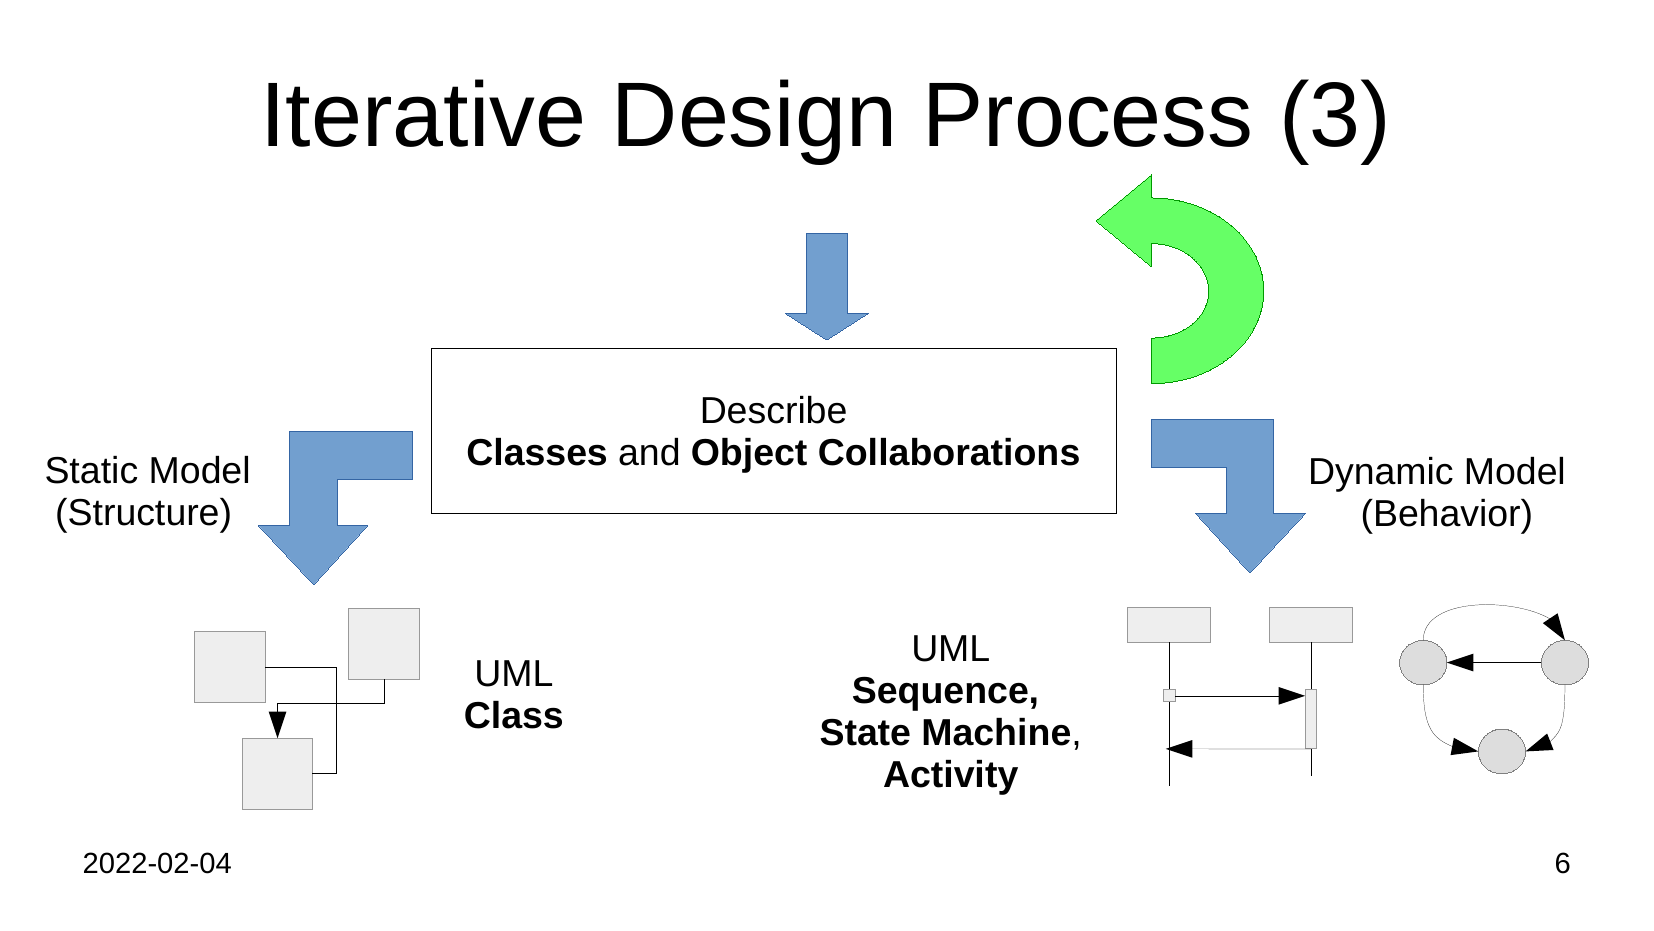

# Iterative Design Process (3)
Describe
Classes and Object Collaborations
Static Model
 (Structure)
Dynamic Model
 (Behavior)
UML
Sequence,
State Machine, Activity
UML
Class
2022-02-04
6